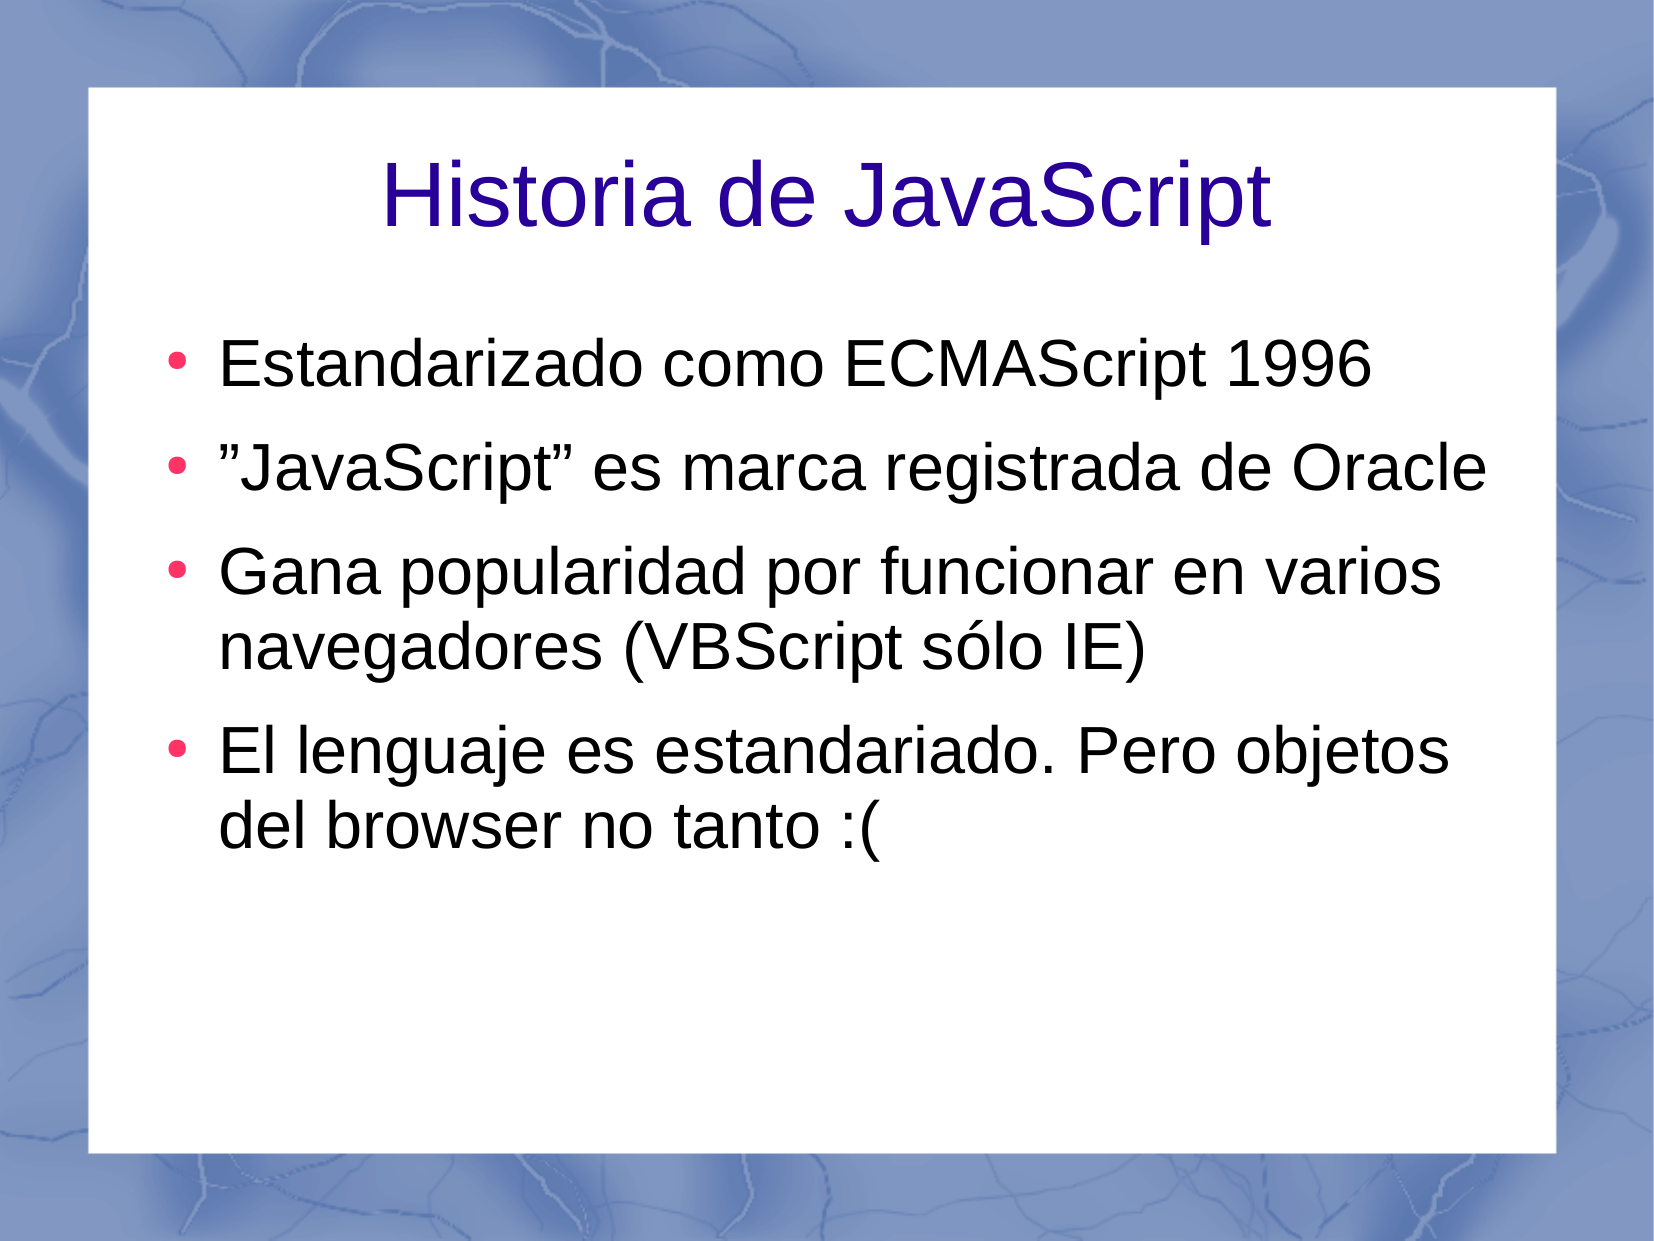

# Historia de JavaScript
Estandarizado como ECMAScript 1996
”JavaScript” es marca registrada de Oracle
Gana popularidad por funcionar en varios navegadores (VBScript sólo IE)
El lenguaje es estandariado. Pero objetos del browser no tanto :(